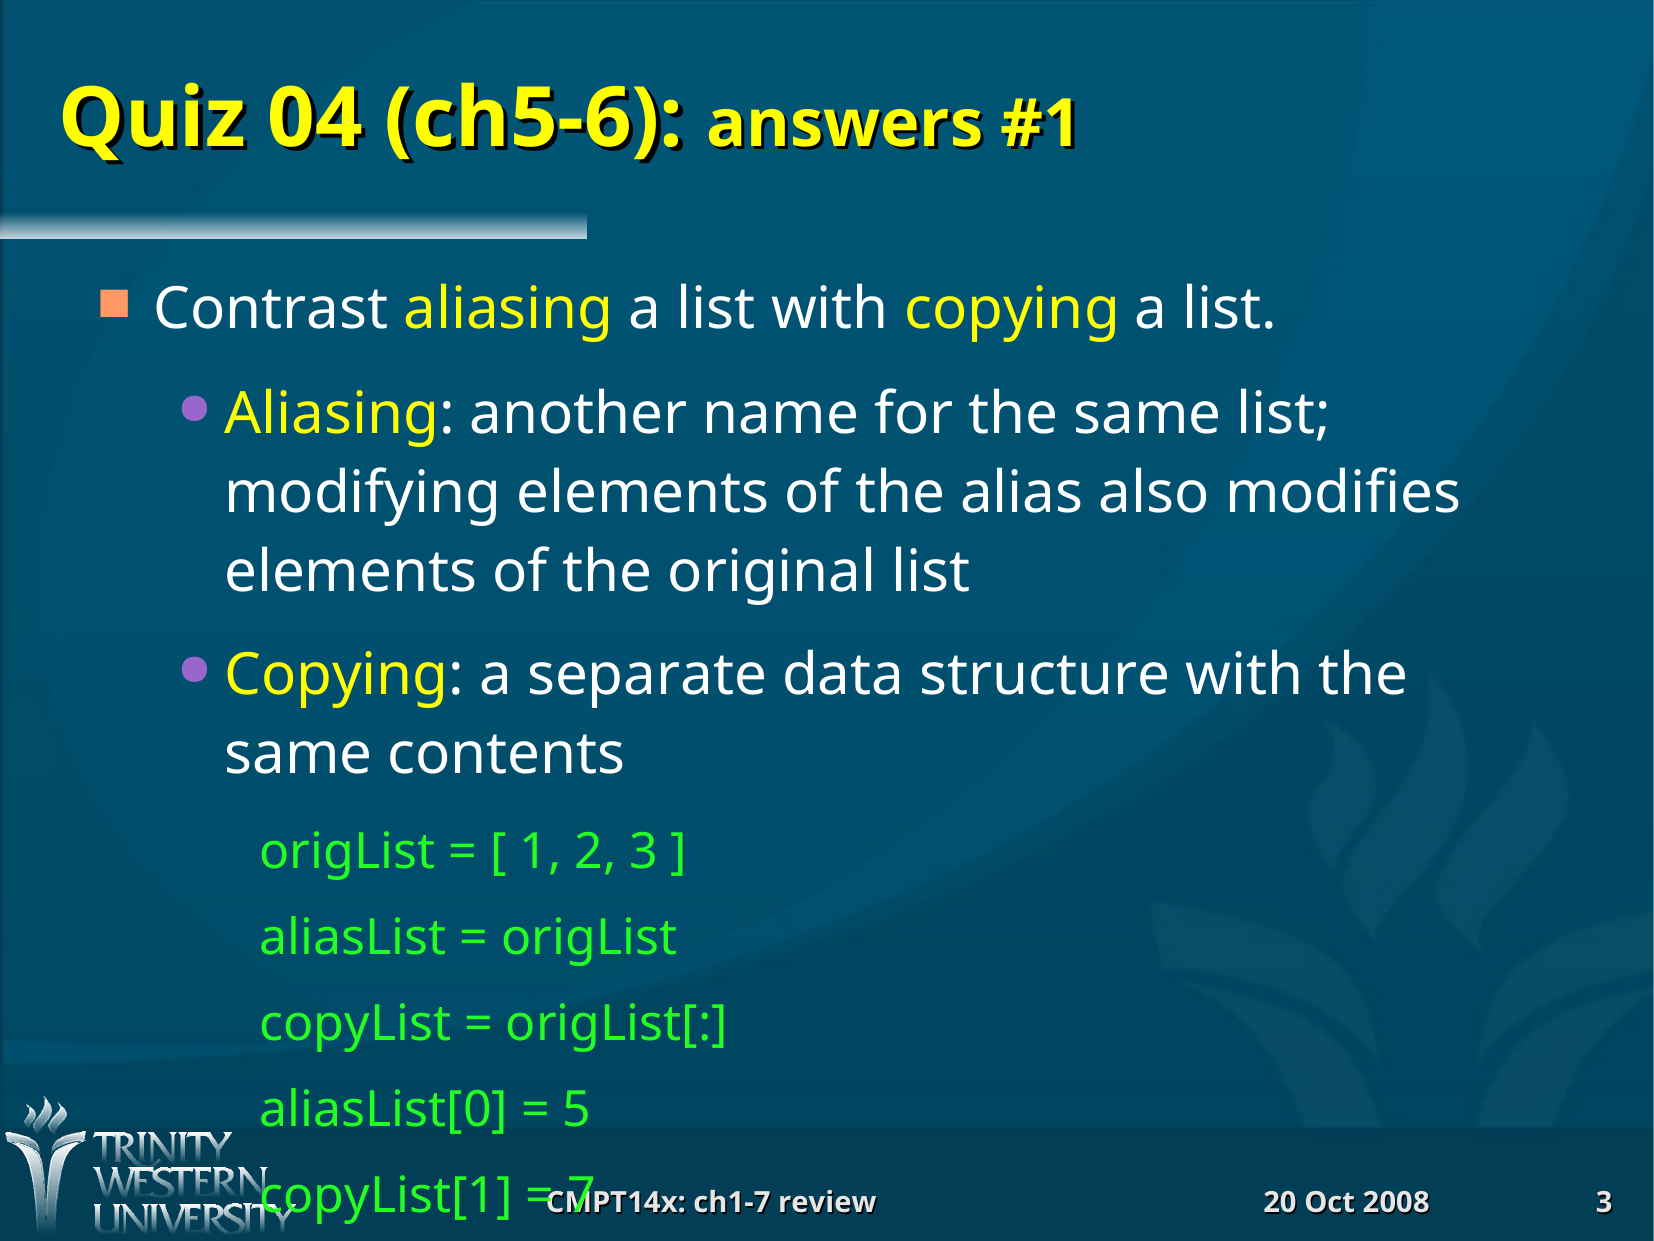

# Quiz 04 (ch5-6): answers #1
Contrast aliasing a list with copying a list.
Aliasing: another name for the same list; modifying elements of the alias also modifies elements of the original list
Copying: a separate data structure with the same contents
origList = [ 1, 2, 3 ]
aliasList = origList
copyList = origList[:]
aliasList[0] = 5
copyList[1] = 7
origList[0]		# is 5
CMPT14x: ch1-7 review
20 Oct 2008
3